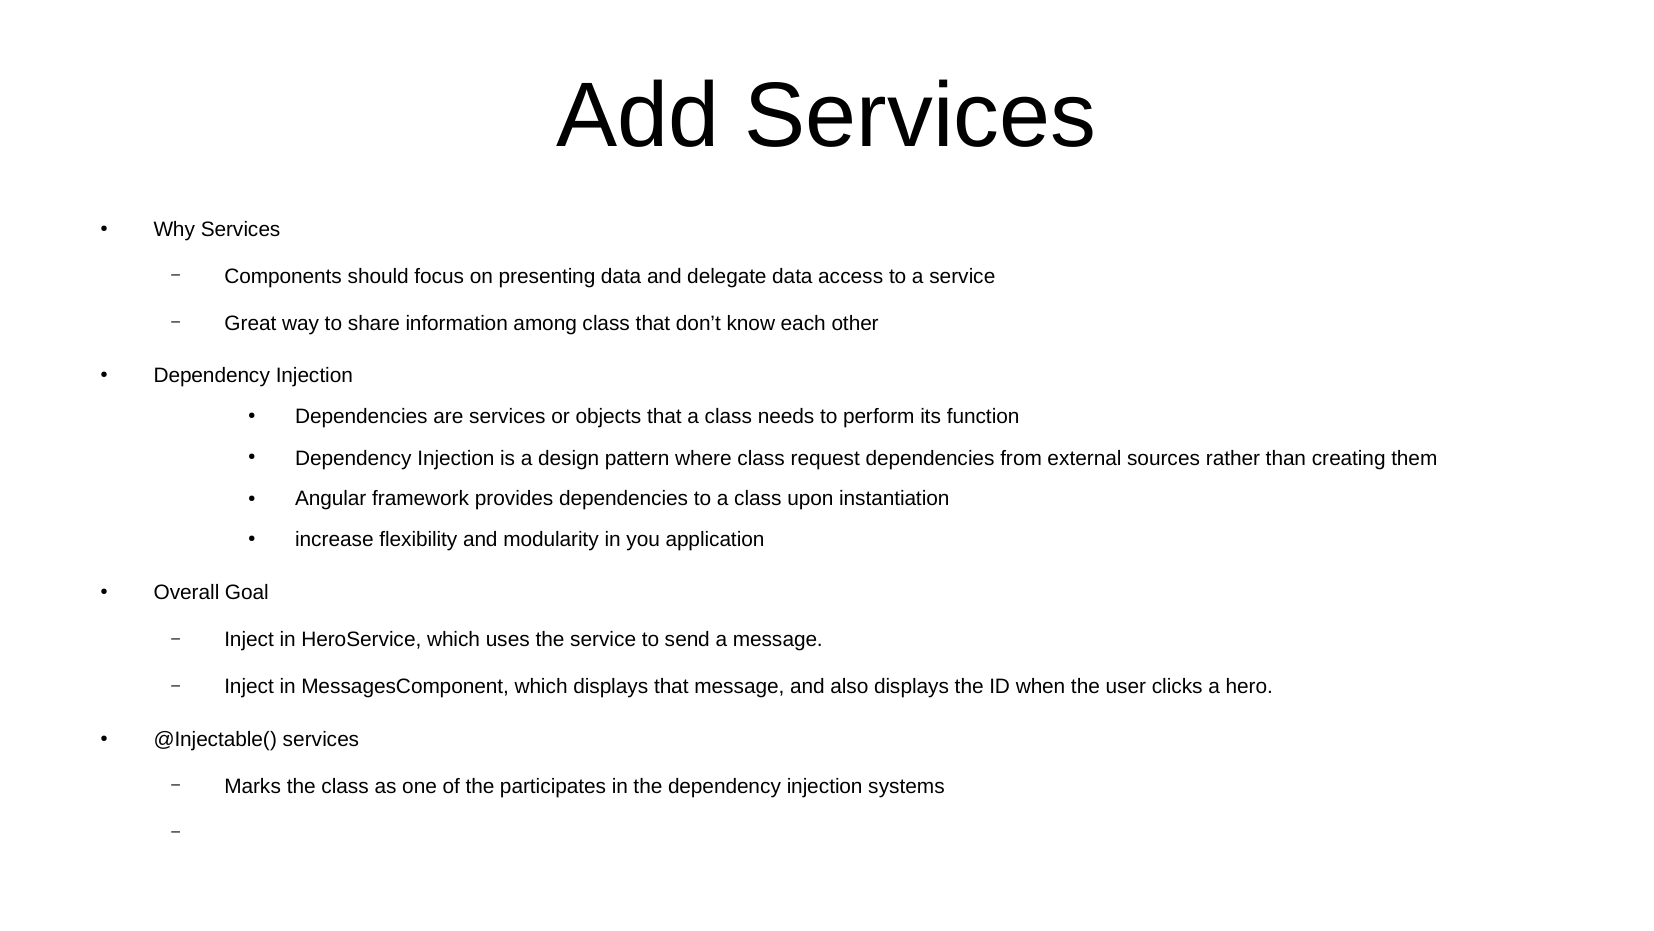

# Add Services
Why Services
Components should focus on presenting data and delegate data access to a service
Great way to share information among class that don’t know each other
Dependency Injection
Dependencies are services or objects that a class needs to perform its function
Dependency Injection is a design pattern where class request dependencies from external sources rather than creating them
Angular framework provides dependencies to a class upon instantiation
increase flexibility and modularity in you application
Overall Goal
Inject in HeroService, which uses the service to send a message.
Inject in MessagesComponent, which displays that message, and also displays the ID when the user clicks a hero.
@Injectable() services
Marks the class as one of the participates in the dependency injection systems